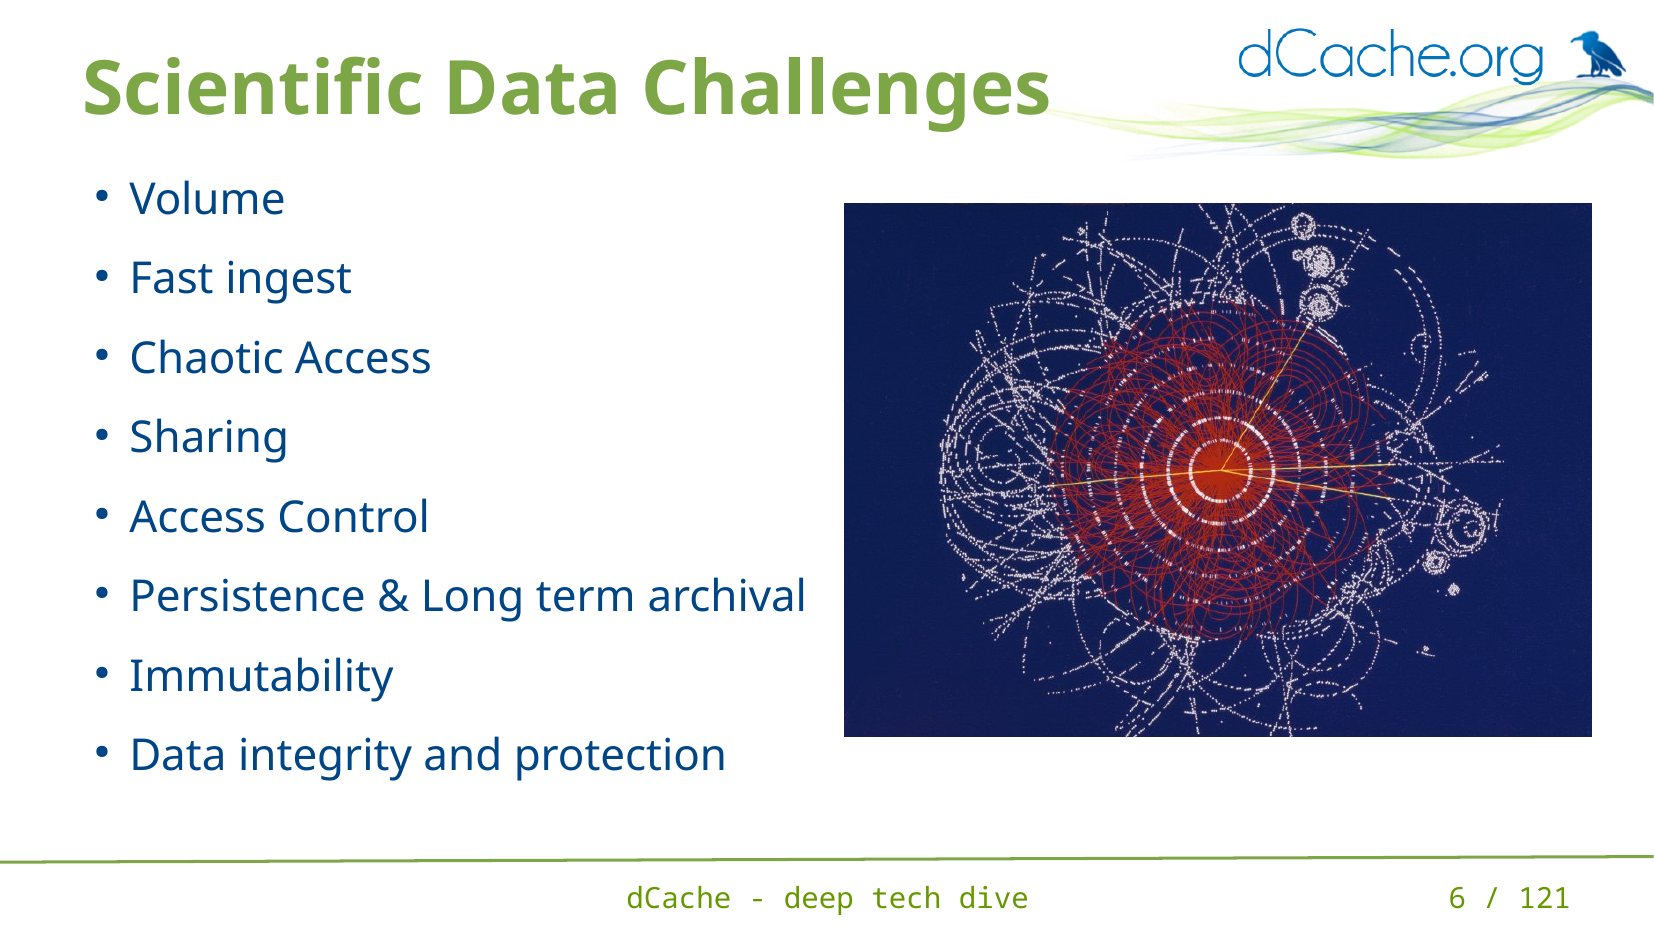

# Scientific Data Challenges
Volume
Fast ingest
Chaotic Access
Sharing
Access Control
Persistence & Long term archival
Immutability
Data integrity and protection
dCache - deep tech dive
6